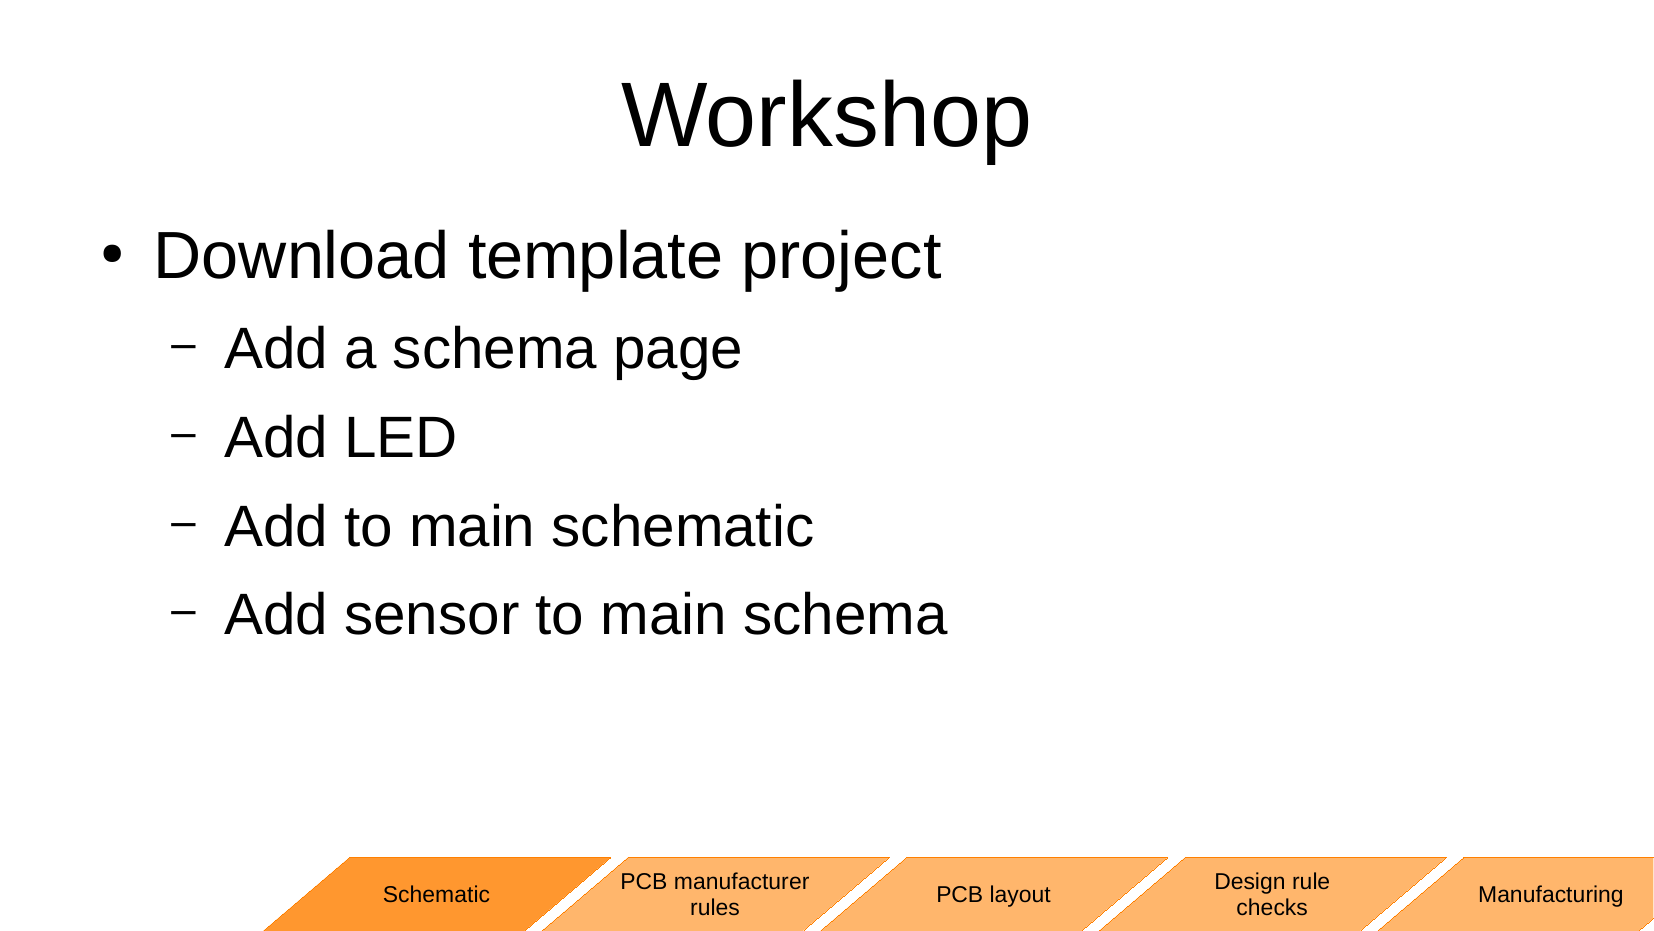

# Workshop
Download template project
Add a schema page
Add LED
Add to main schematic
Add sensor to main schema
Schematic
PCB manufacturer rules
PCB layout
Design rule checks
Manufacturing